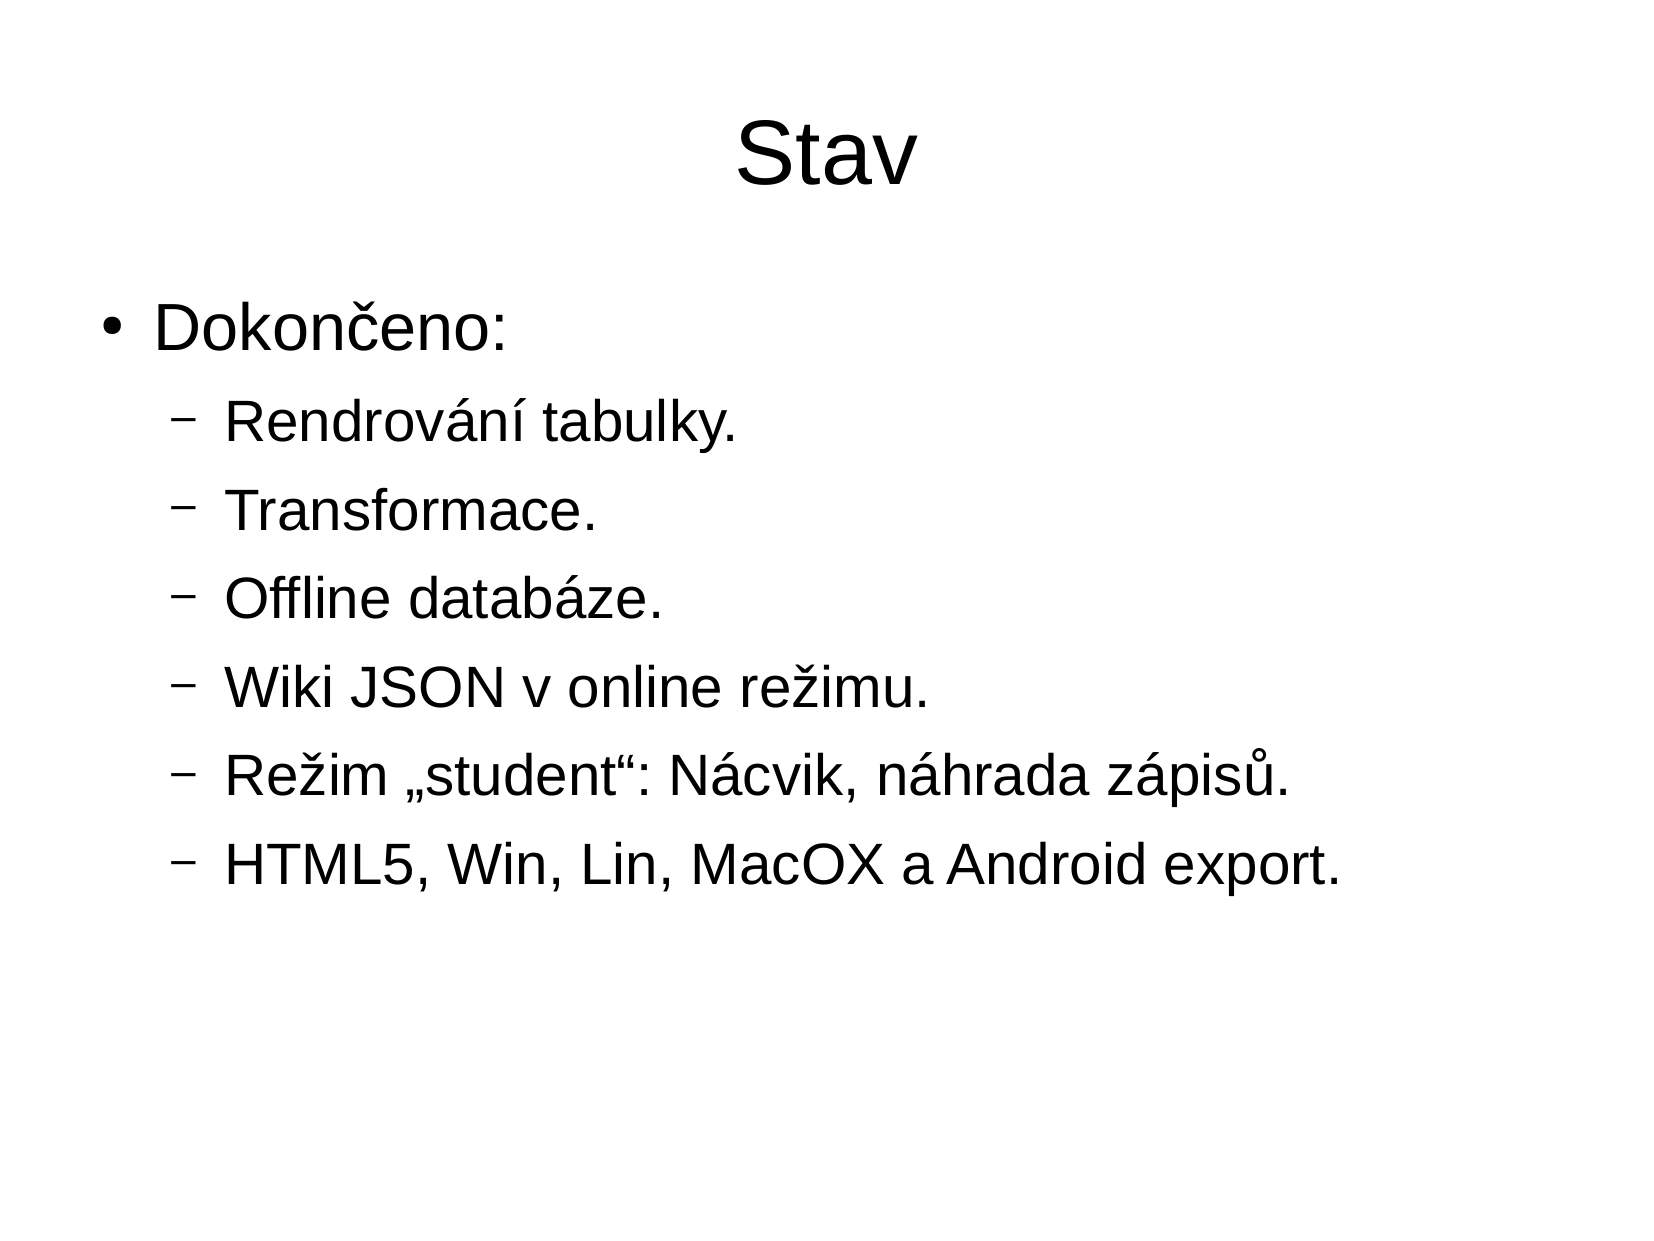

# Stav
Dokončeno:
Rendrování tabulky.
Transformace.
Offline databáze.
Wiki JSON v online režimu.
Režim „student“: Nácvik, náhrada zápisů.
HTML5, Win, Lin, MacOX a Android export.